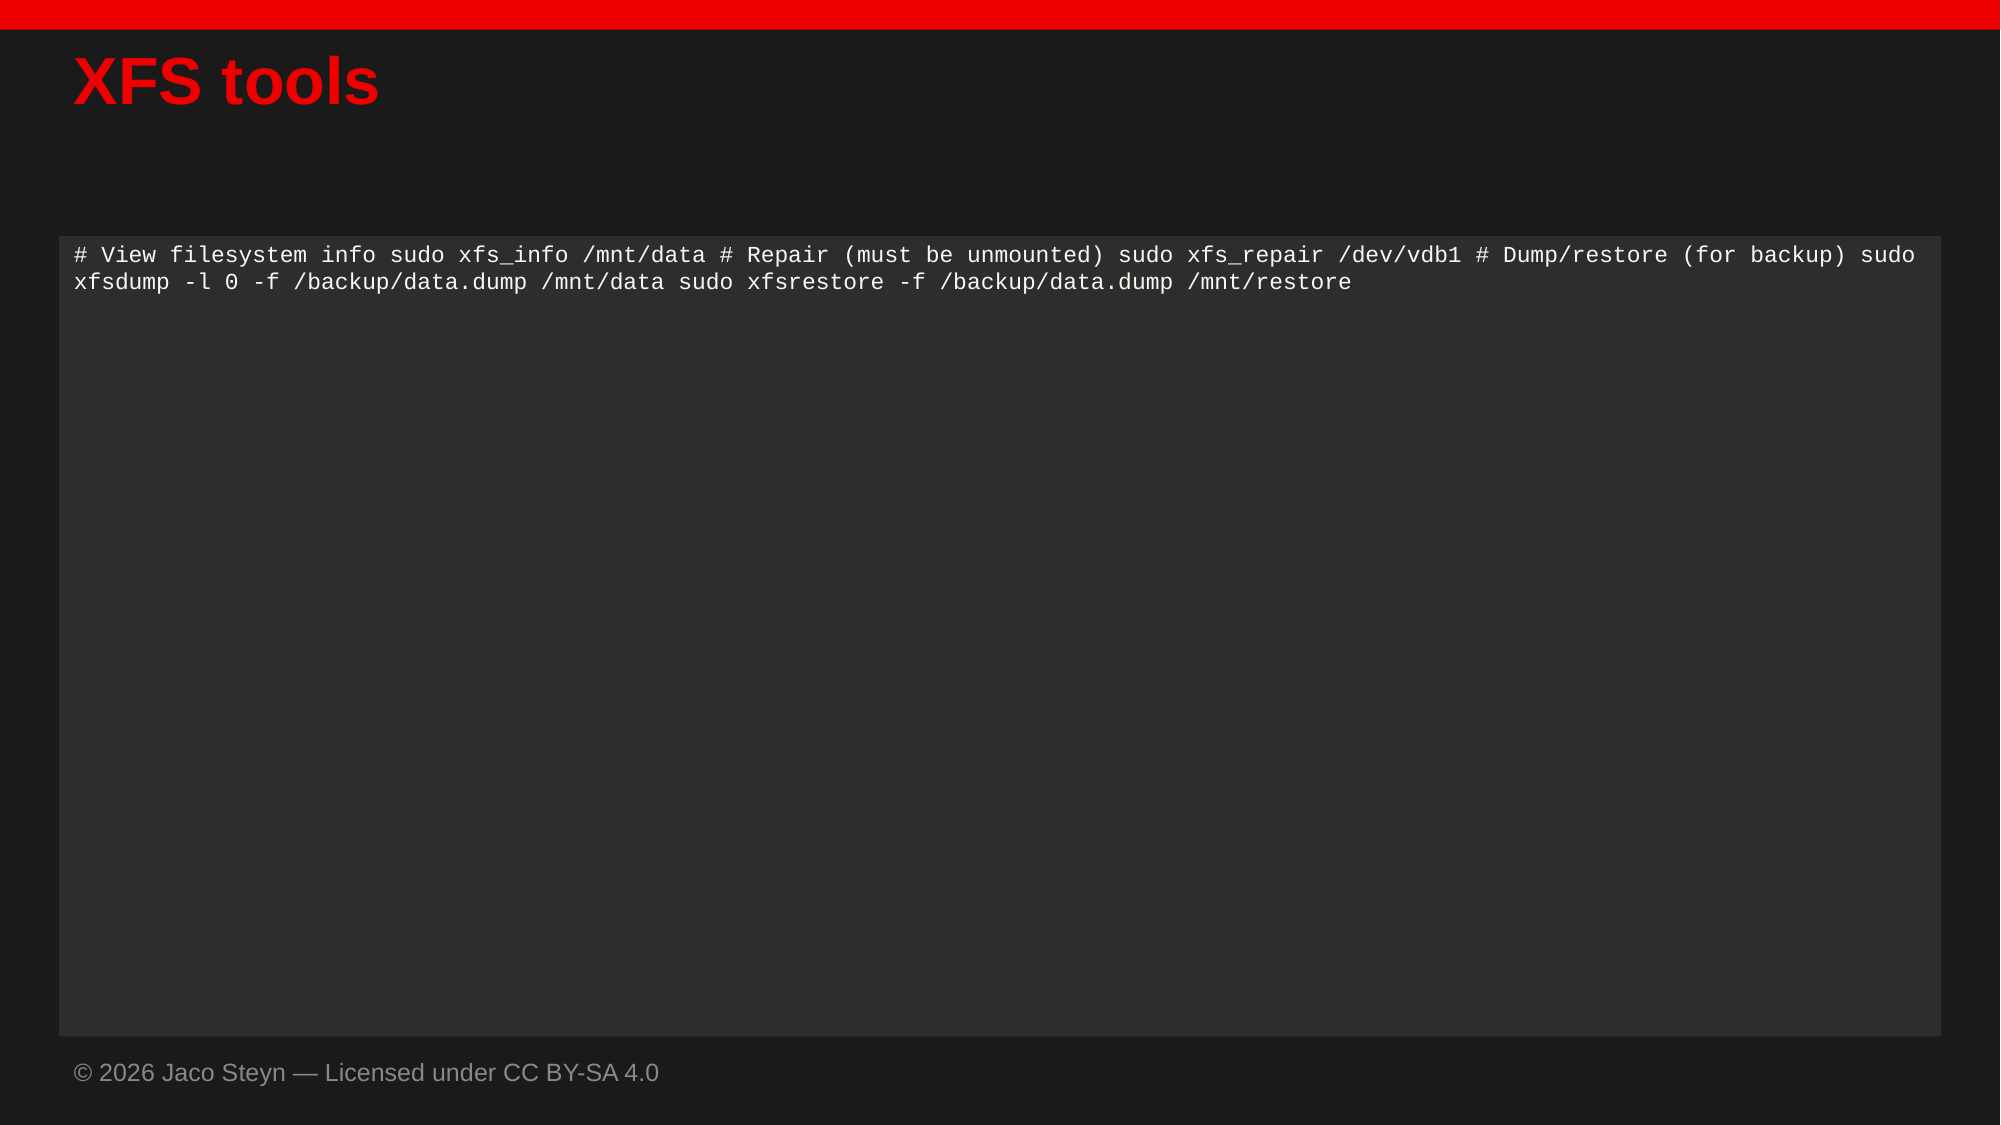

XFS tools
# View filesystem info sudo xfs_info /mnt/data # Repair (must be unmounted) sudo xfs_repair /dev/vdb1 # Dump/restore (for backup) sudo xfsdump -l 0 -f /backup/data.dump /mnt/data sudo xfsrestore -f /backup/data.dump /mnt/restore
© 2026 Jaco Steyn — Licensed under CC BY-SA 4.0